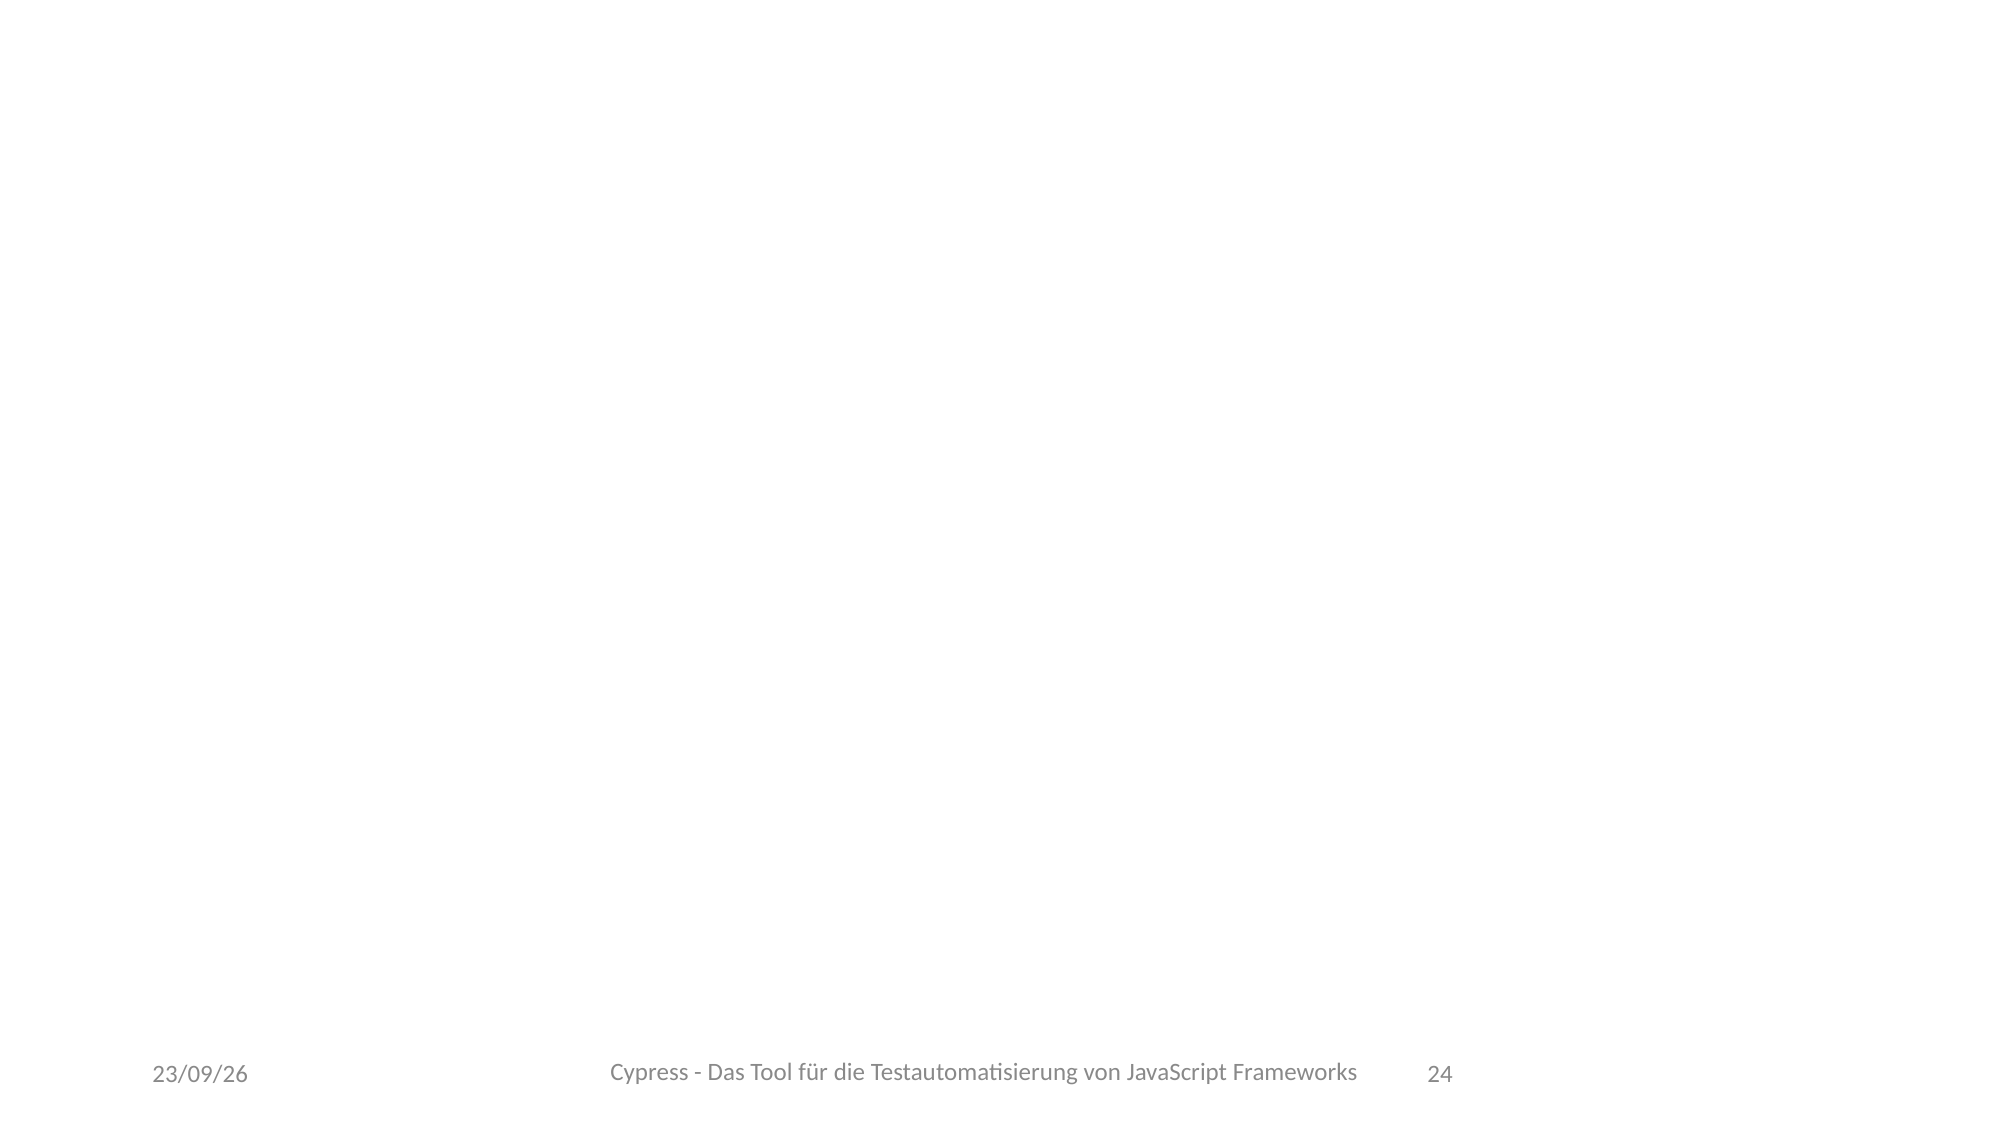

# Danke für
die Aufmerksamkeit!
Fragen?
Cypress - Das Tool für die Testautomatisierung von JavaScript Frameworks